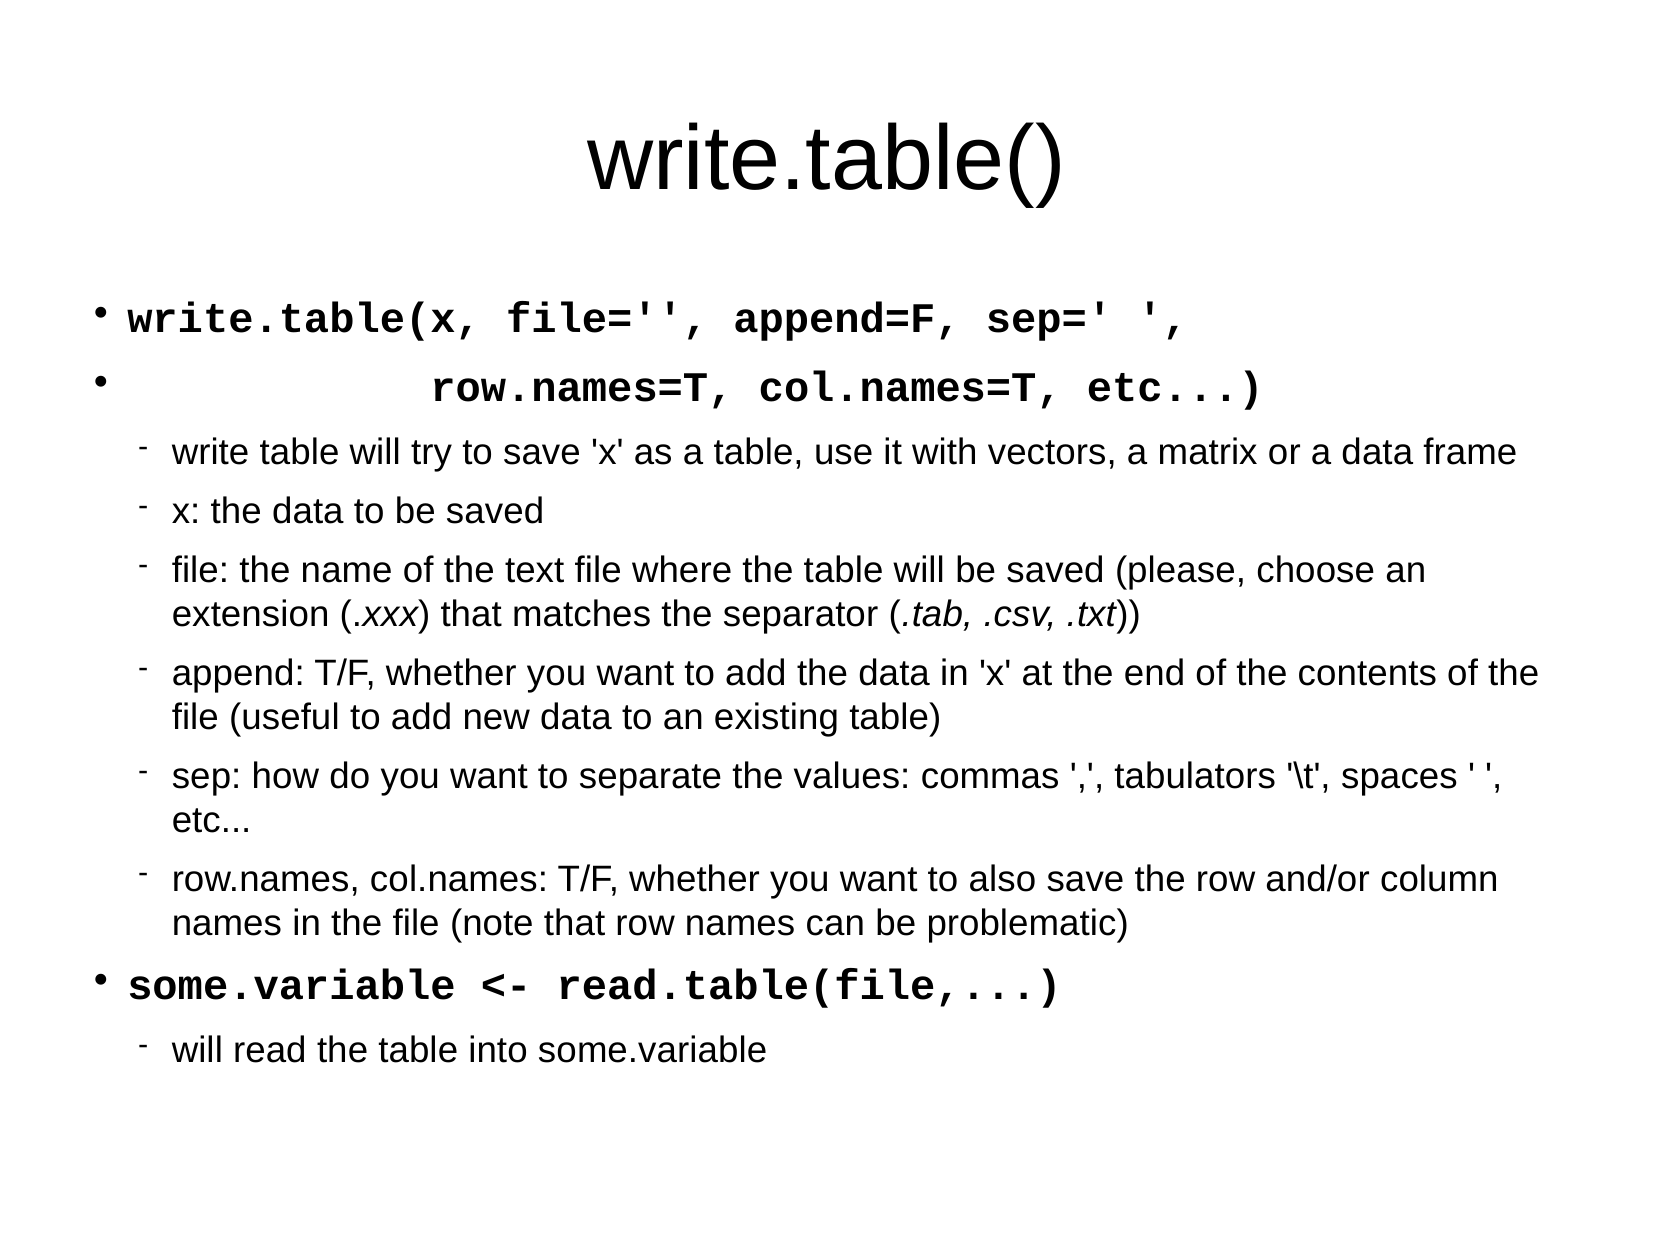

write.table()
write.table(x, file='', append=F, sep=' ',
 row.names=T, col.names=T, etc...)
write table will try to save 'x' as a table, use it with vectors, a matrix or a data frame
x: the data to be saved
file: the name of the text file where the table will be saved (please, choose an extension (.xxx) that matches the separator (.tab, .csv, .txt))
append: T/F, whether you want to add the data in 'x' at the end of the contents of the file (useful to add new data to an existing table)
sep: how do you want to separate the values: commas ',', tabulators '\t', spaces ' ', etc...
row.names, col.names: T/F, whether you want to also save the row and/or column names in the file (note that row names can be problematic)
some.variable <- read.table(file,...)
will read the table into some.variable